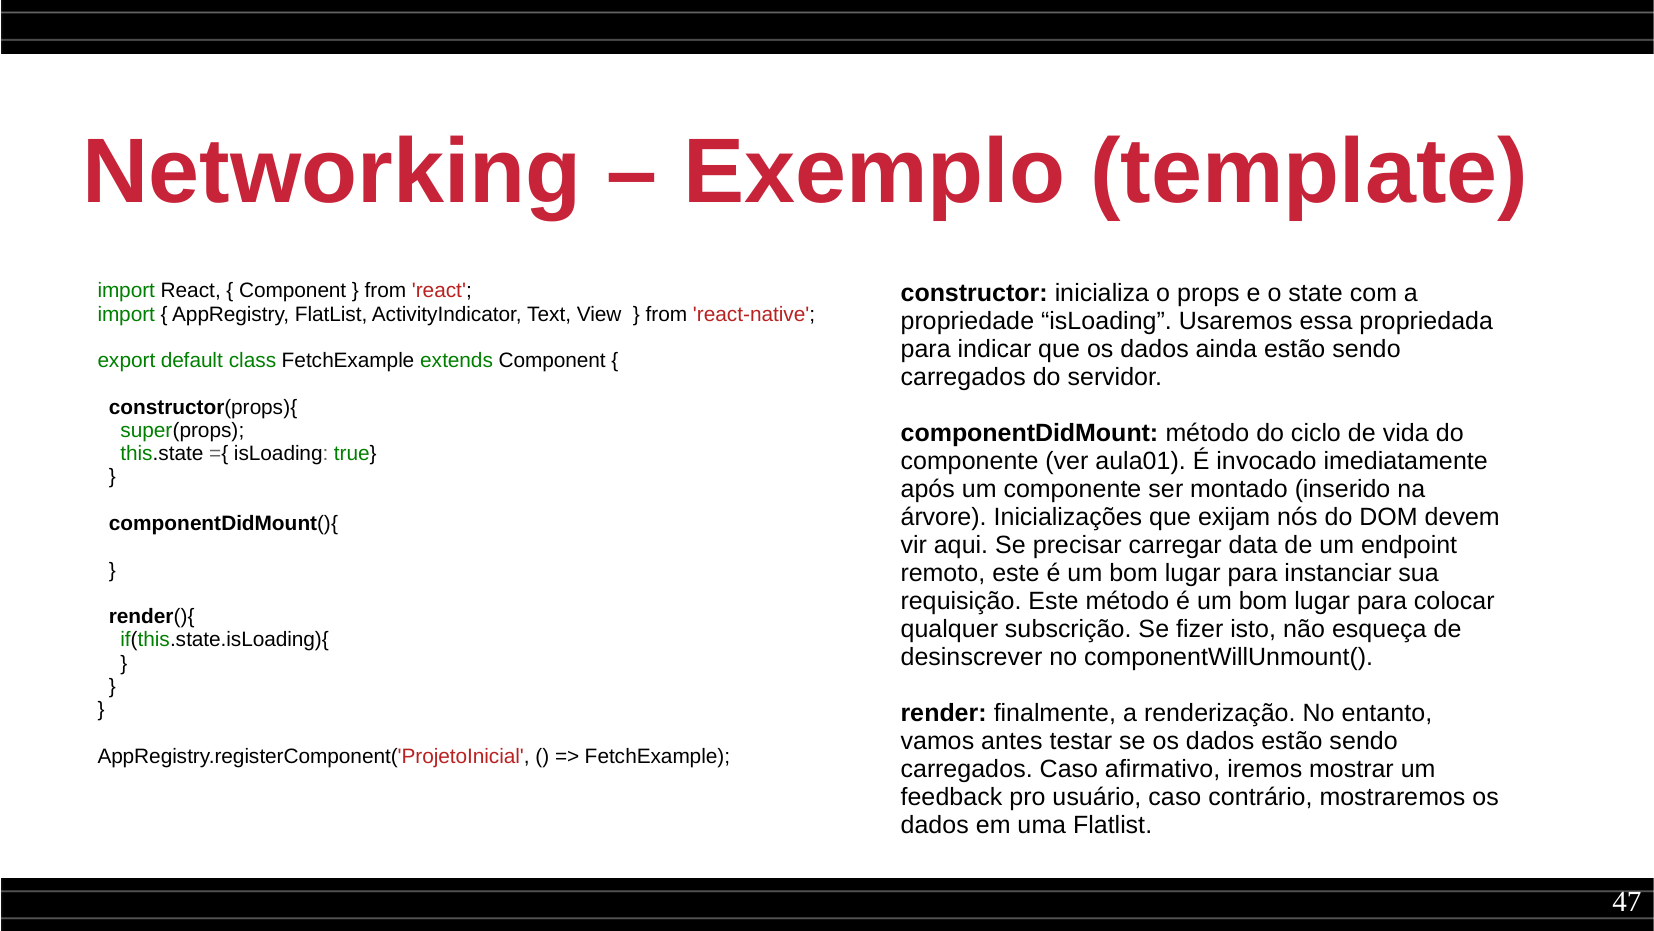

# Networking – Exemplo (template)
import React, { Component } from 'react';
import { AppRegistry, FlatList, ActivityIndicator, Text, View } from 'react-native';
export default class FetchExample extends Component {
 constructor(props){
 super(props);
 this.state ={ isLoading: true}
 }
 componentDidMount(){
 }
 render(){
 if(this.state.isLoading){
 }
 }
}
AppRegistry.registerComponent('ProjetoInicial', () => FetchExample);
constructor: inicializa o props e o state com a propriedade “isLoading”. Usaremos essa propriedada para indicar que os dados ainda estão sendo carregados do servidor.
componentDidMount: método do ciclo de vida do componente (ver aula01). É invocado imediatamente após um componente ser montado (inserido na árvore). Inicializações que exijam nós do DOM devem vir aqui. Se precisar carregar data de um endpoint remoto, este é um bom lugar para instanciar sua requisição. Este método é um bom lugar para colocar qualquer subscrição. Se fizer isto, não esqueça de desinscrever no componentWillUnmount().
render: finalmente, a renderização. No entanto, vamos antes testar se os dados estão sendo carregados. Caso afirmativo, iremos mostrar um feedback pro usuário, caso contrário, mostraremos os dados em uma Flatlist.